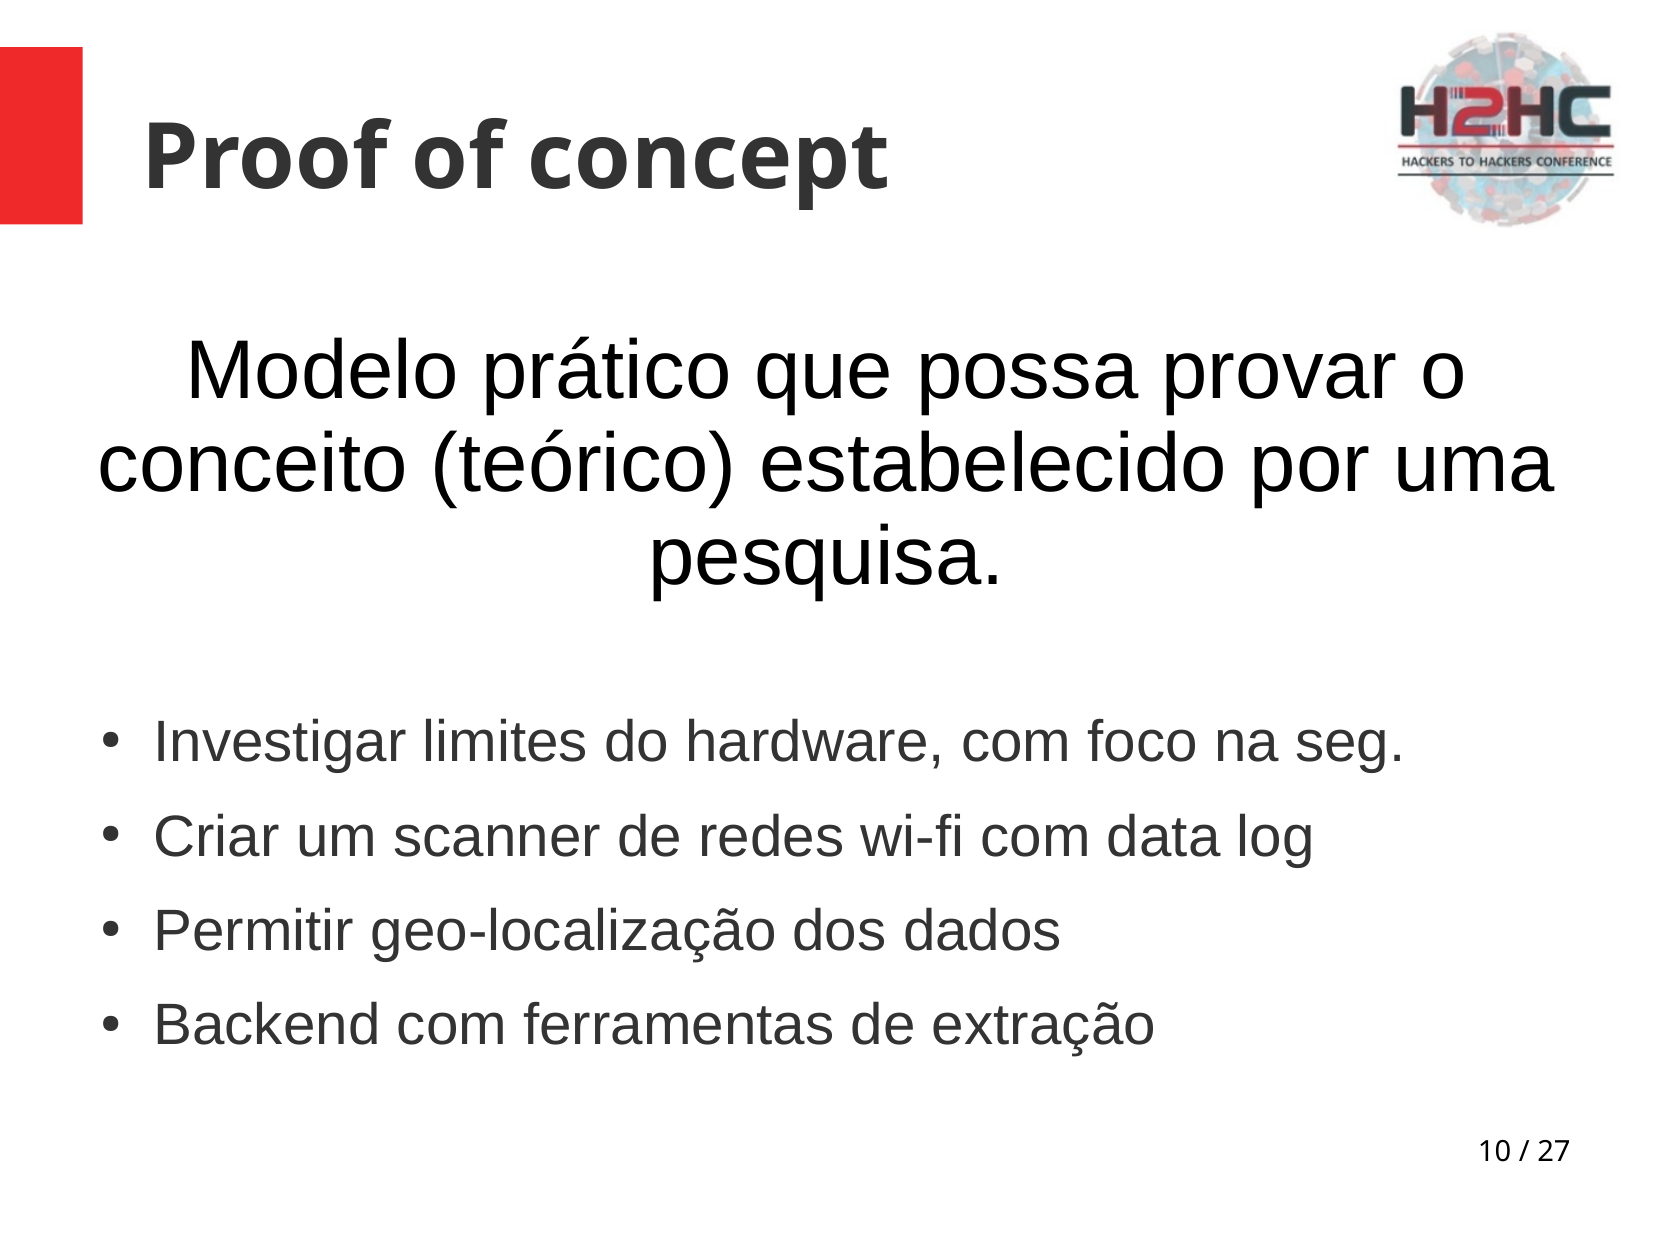

# Proof of concept
Modelo prático que possa provar o conceito (teórico) estabelecido por uma pesquisa.
Investigar limites do hardware, com foco na seg.
Criar um scanner de redes wi-fi com data log
Permitir geo-localização dos dados
Backend com ferramentas de extração
10